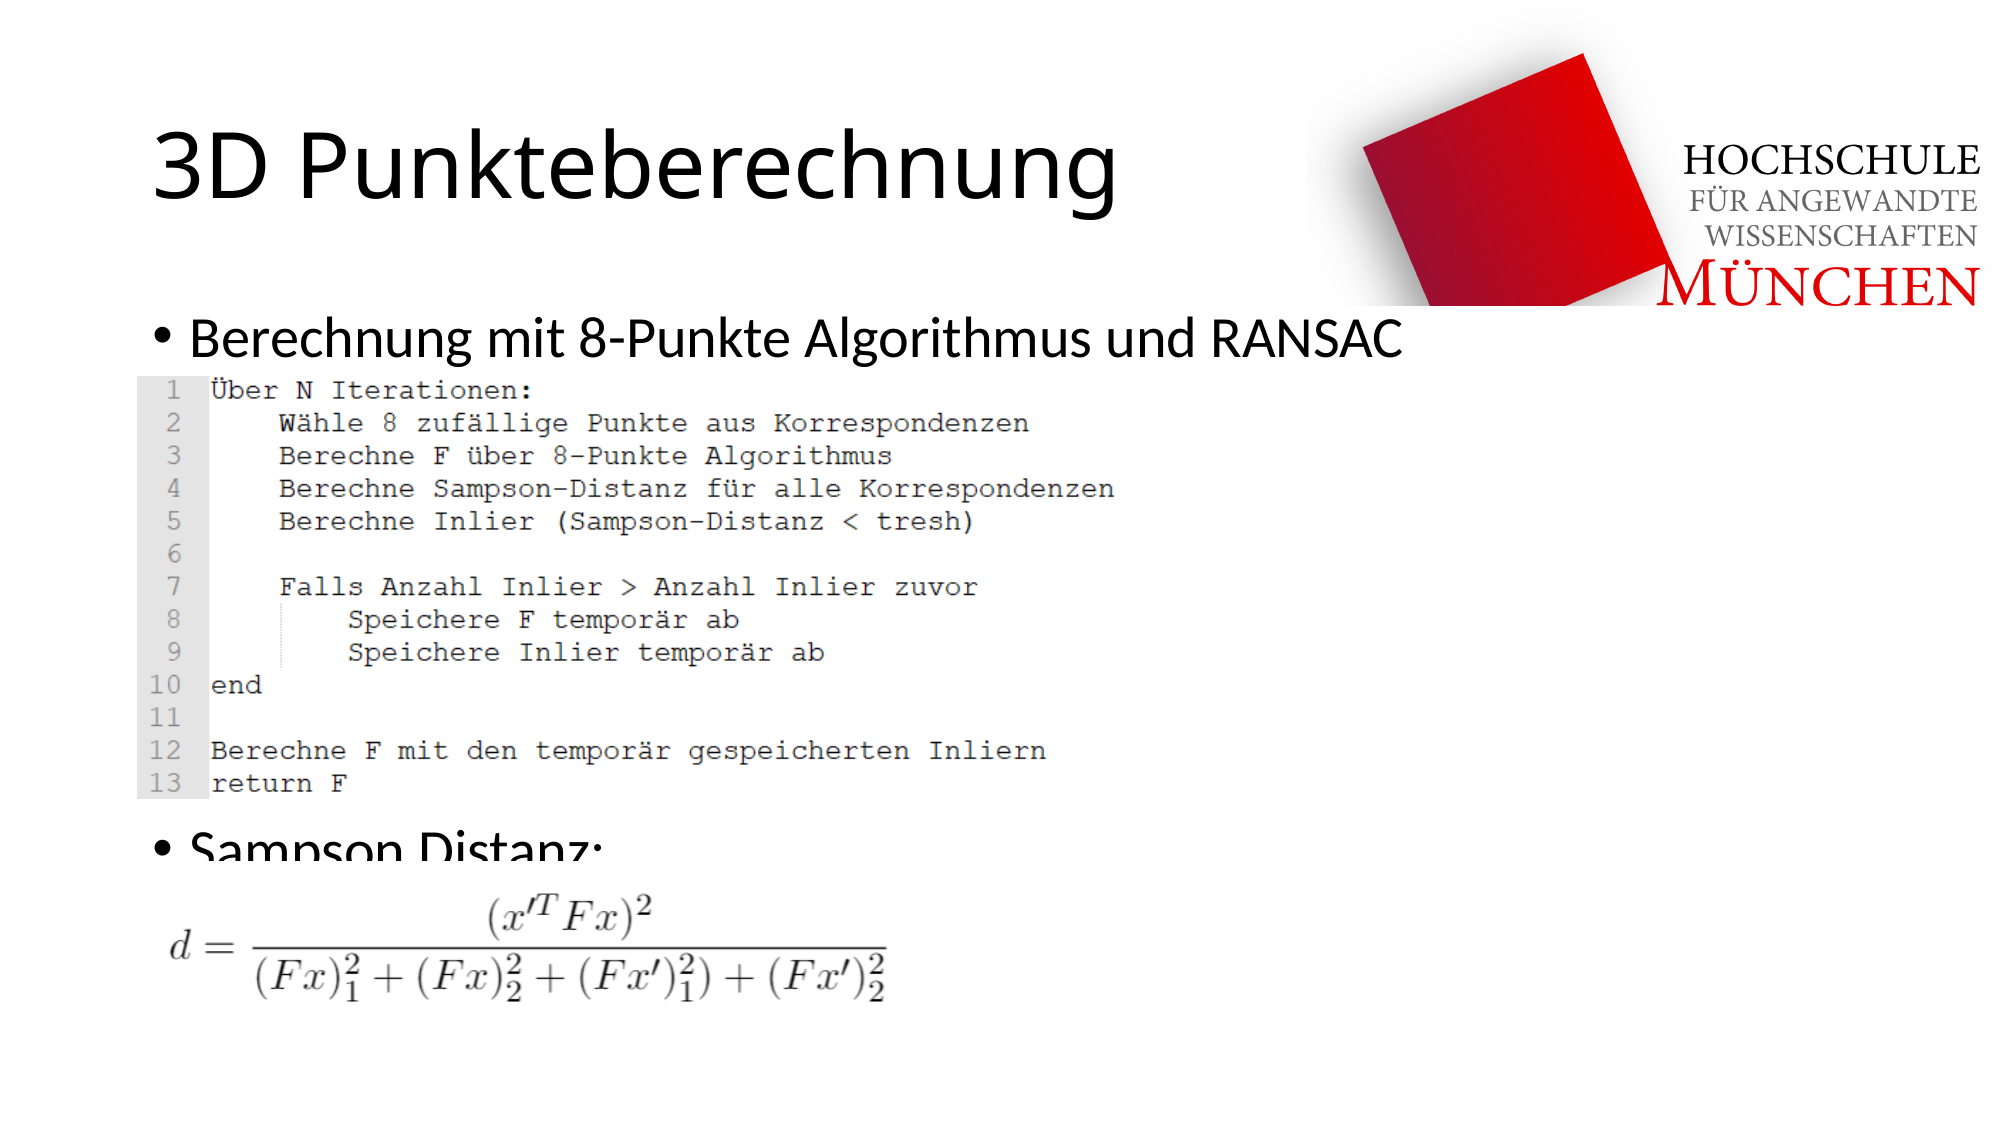

# 3D Punkteberechnung
Berechnung mit 8-Punkte Algorithmus und RANSAC
Sampson Distanz: